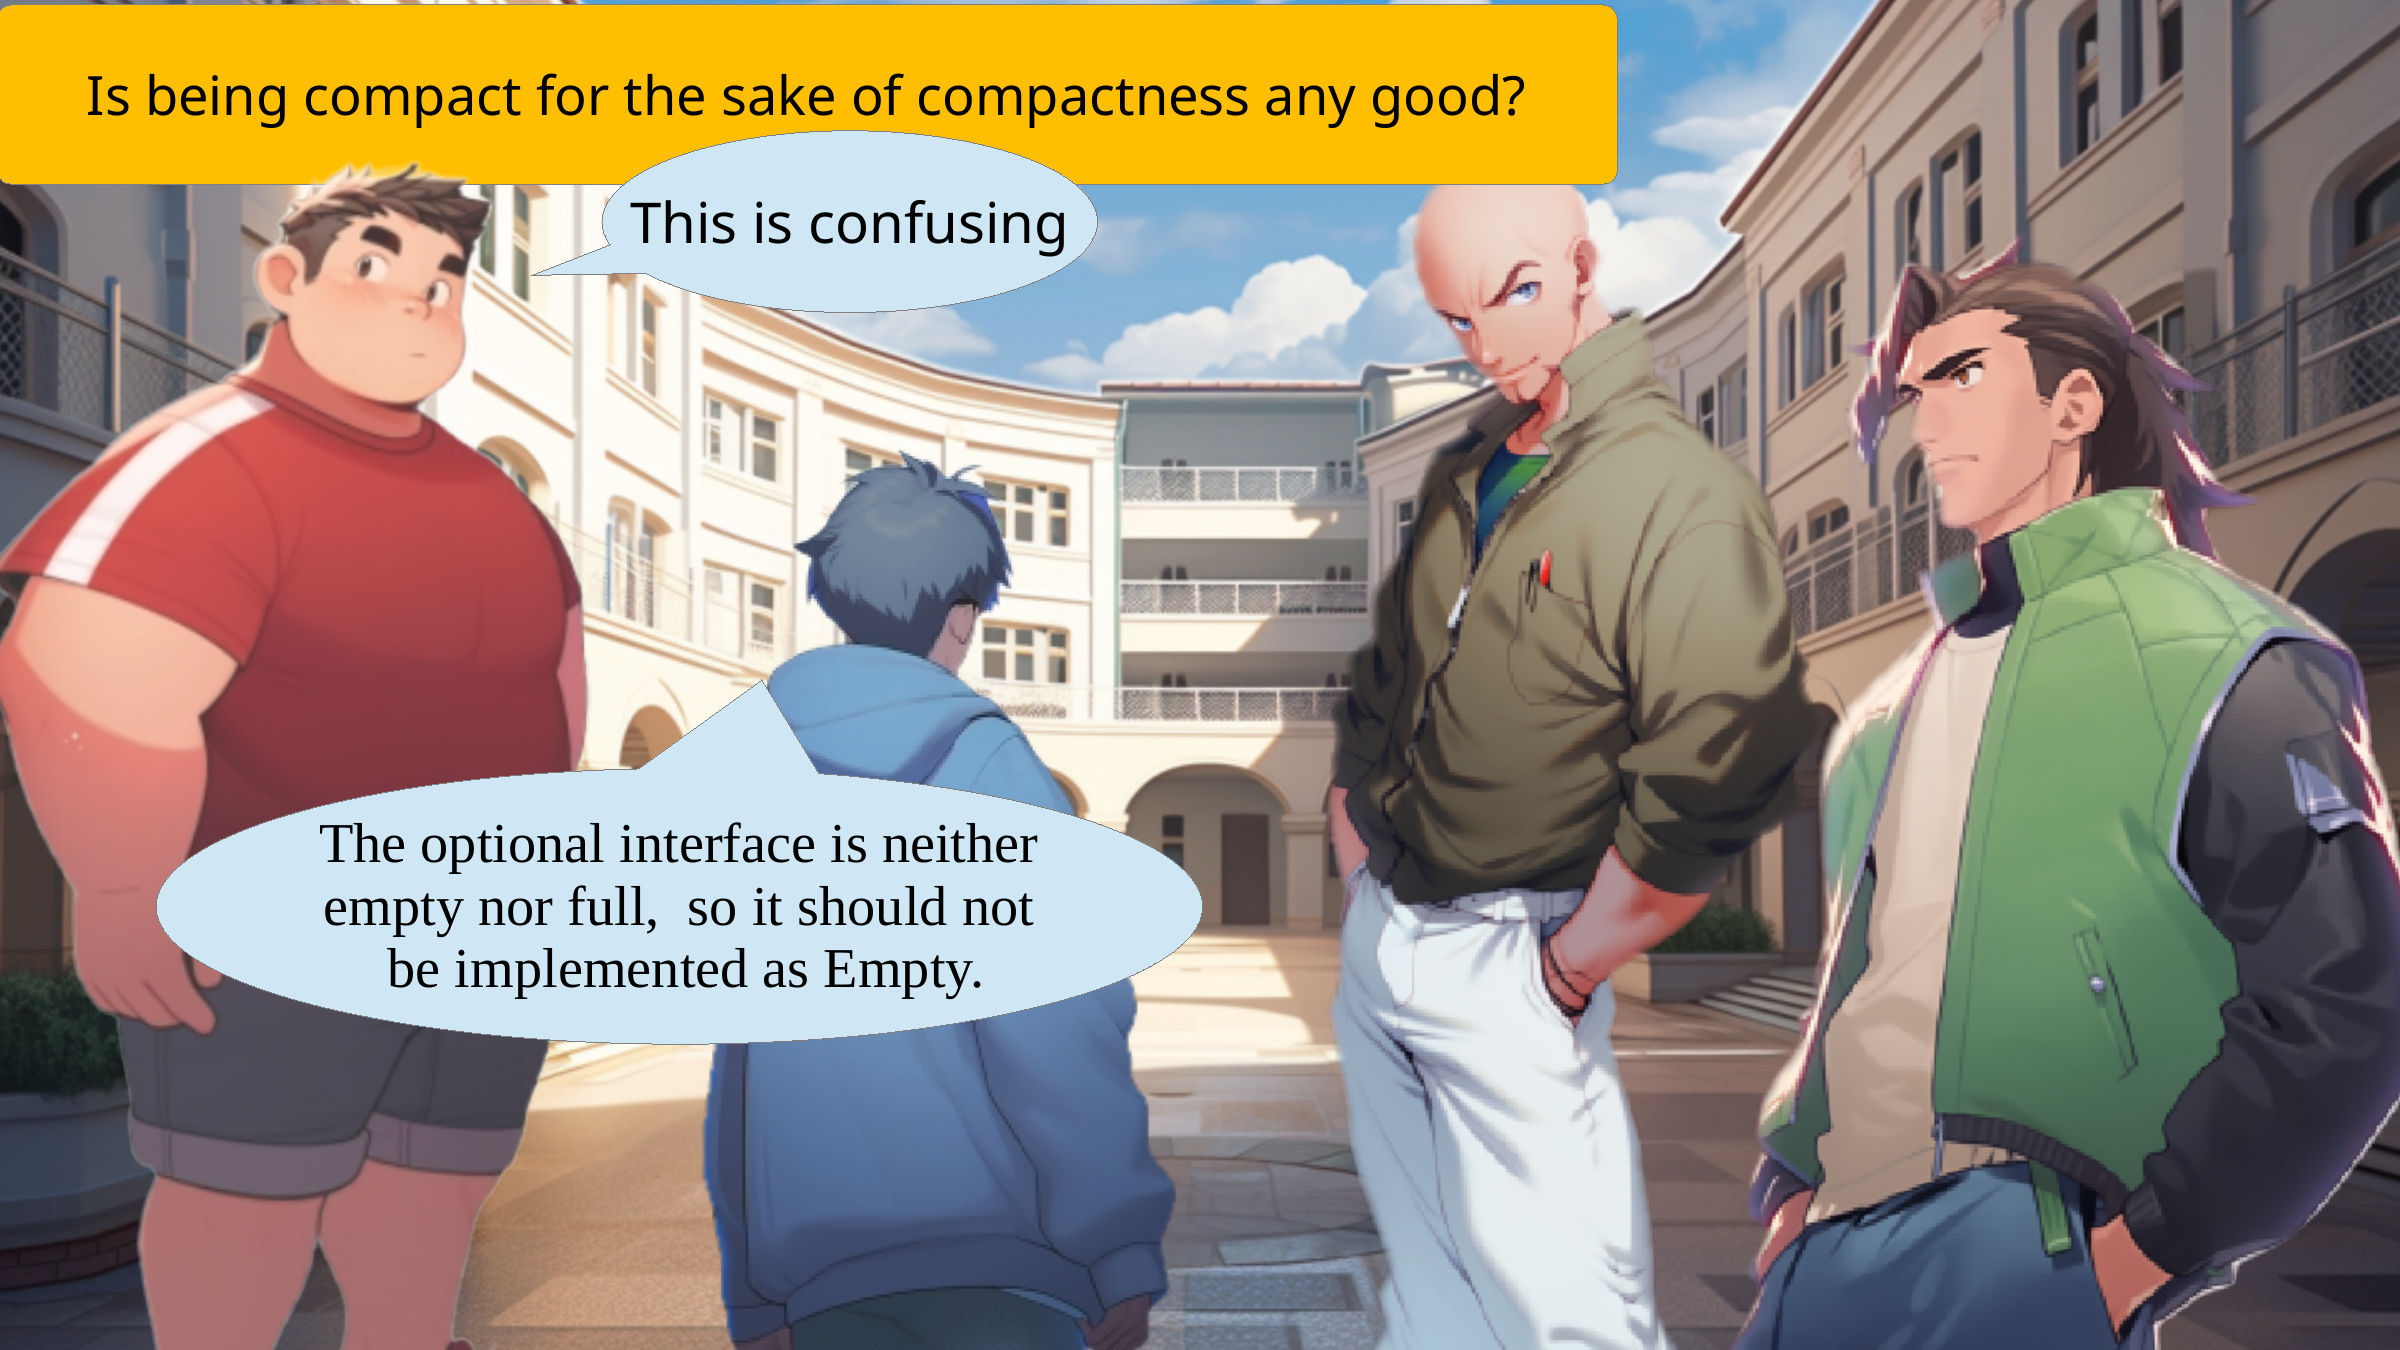

Is being compact for the sake of compactness any good?
This is confusing
The optional interface is neither
empty nor full, so it should not
 be implemented as Empty.